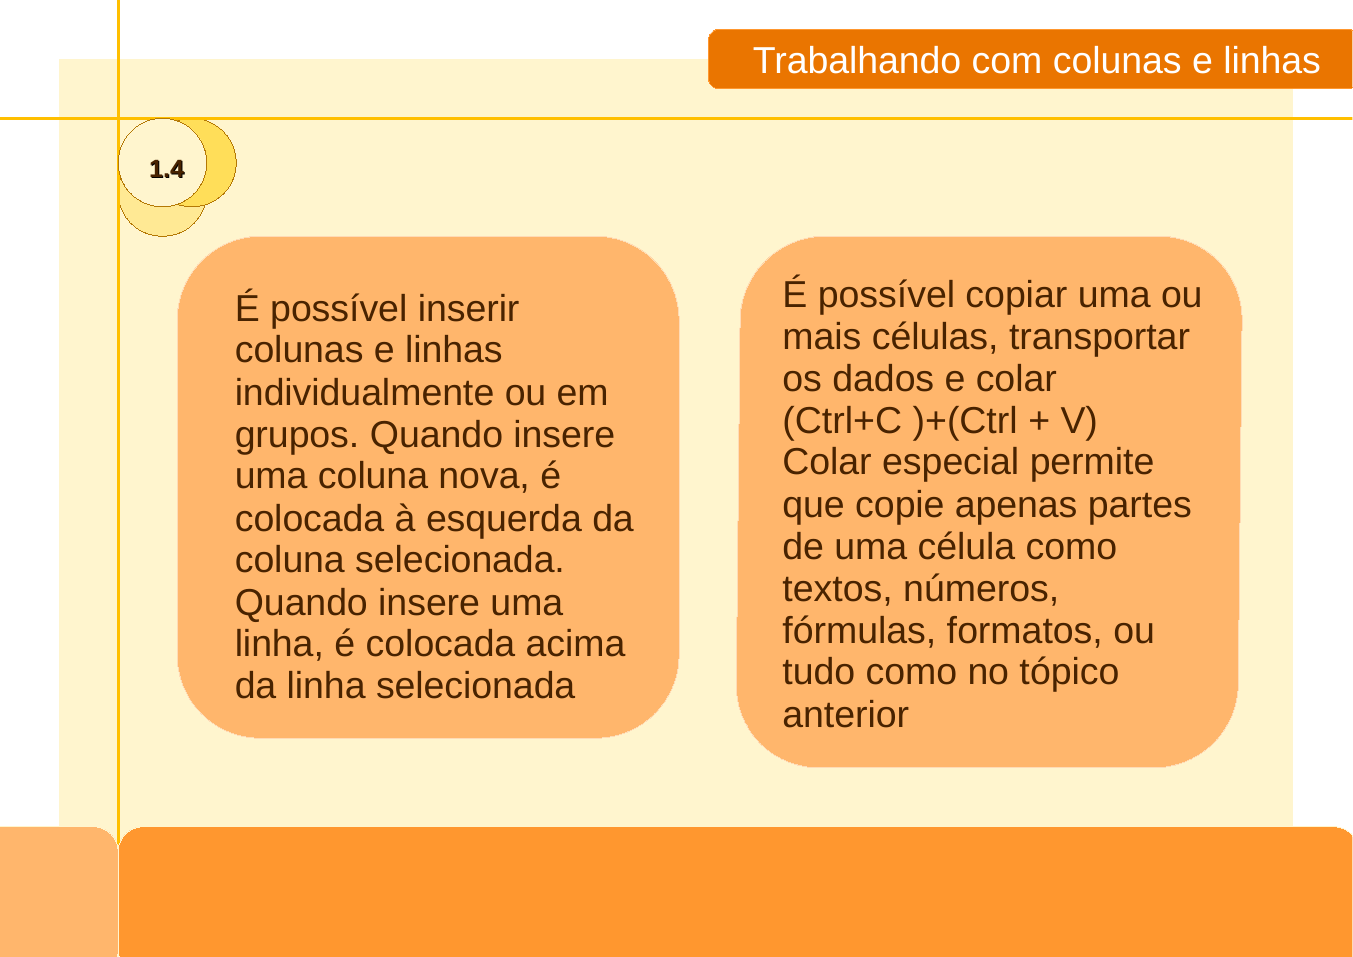

Trabalhando com colunas e linhas
1.4
É possível copiar uma ou mais células, transportar os dados e colar (Ctrl+C )+(Ctrl + V)
Colar especial permite que copie apenas partes de uma célula como textos, números, fórmulas, formatos, ou tudo como no tópico anterior
É possível inserir colunas e linhas individualmente ou em grupos. Quando insere uma coluna nova, é colocada à esquerda da coluna selecionada. Quando insere uma linha, é colocada acima da linha selecionada